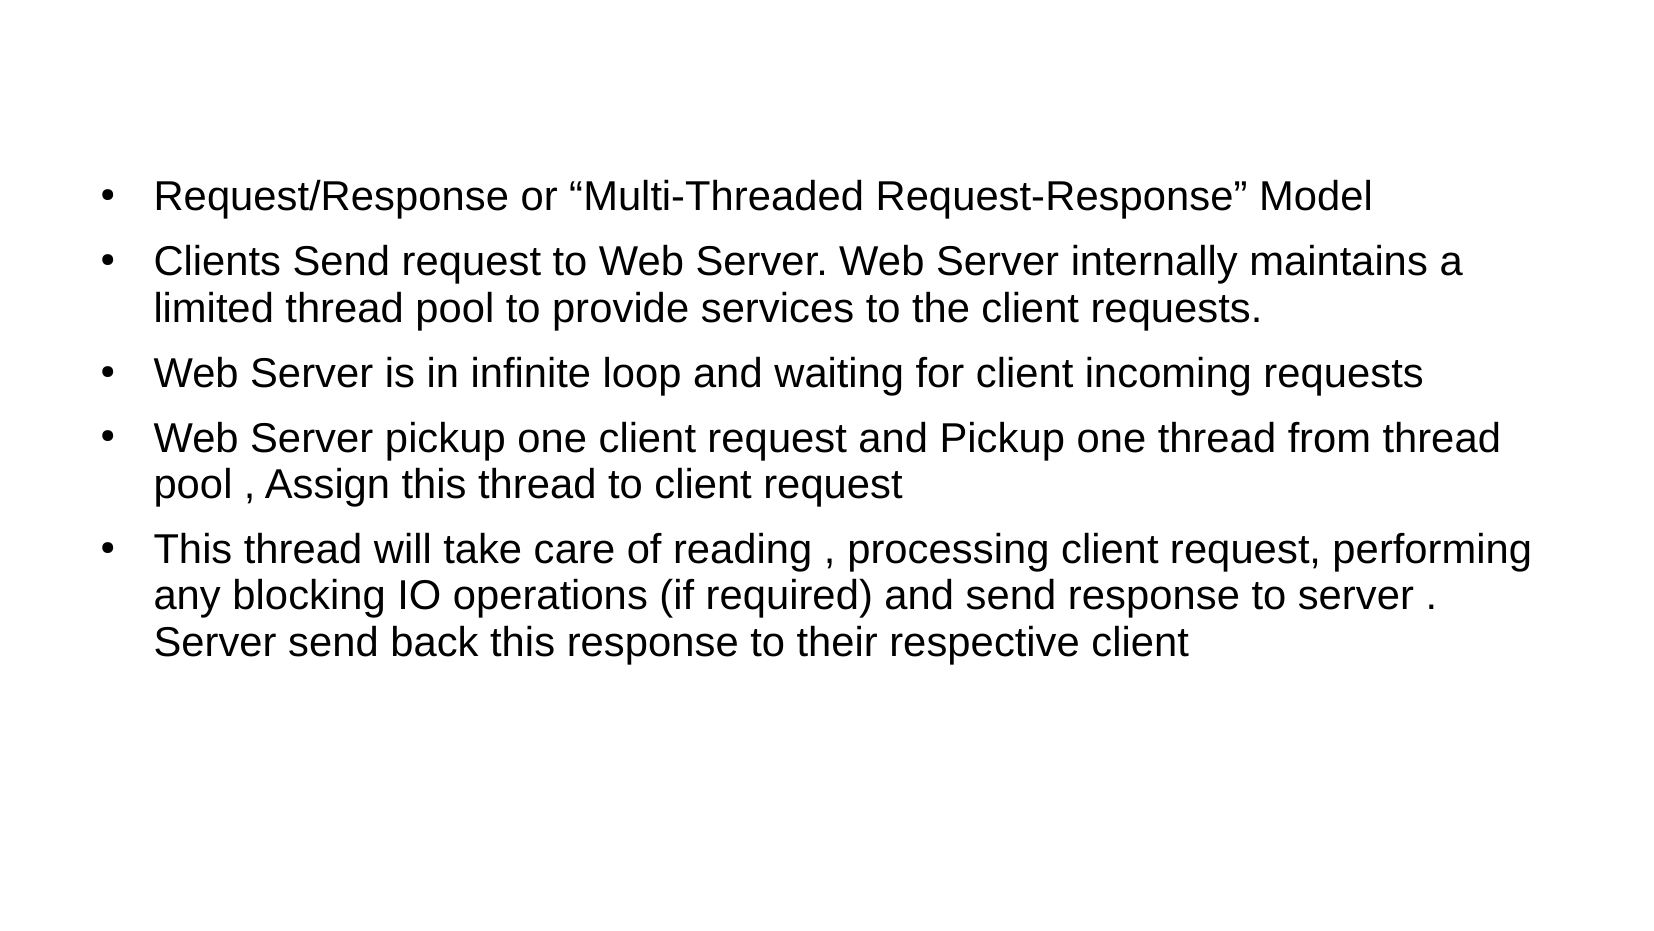

# Request/Response or “Multi-Threaded Request-Response” Model
Clients Send request to Web Server. Web Server internally maintains a limited thread pool to provide services to the client requests.
Web Server is in infinite loop and waiting for client incoming requests
Web Server pickup one client request and Pickup one thread from thread pool , Assign this thread to client request
This thread will take care of reading , processing client request, performing any blocking IO operations (if required) and send response to server . Server send back this response to their respective client